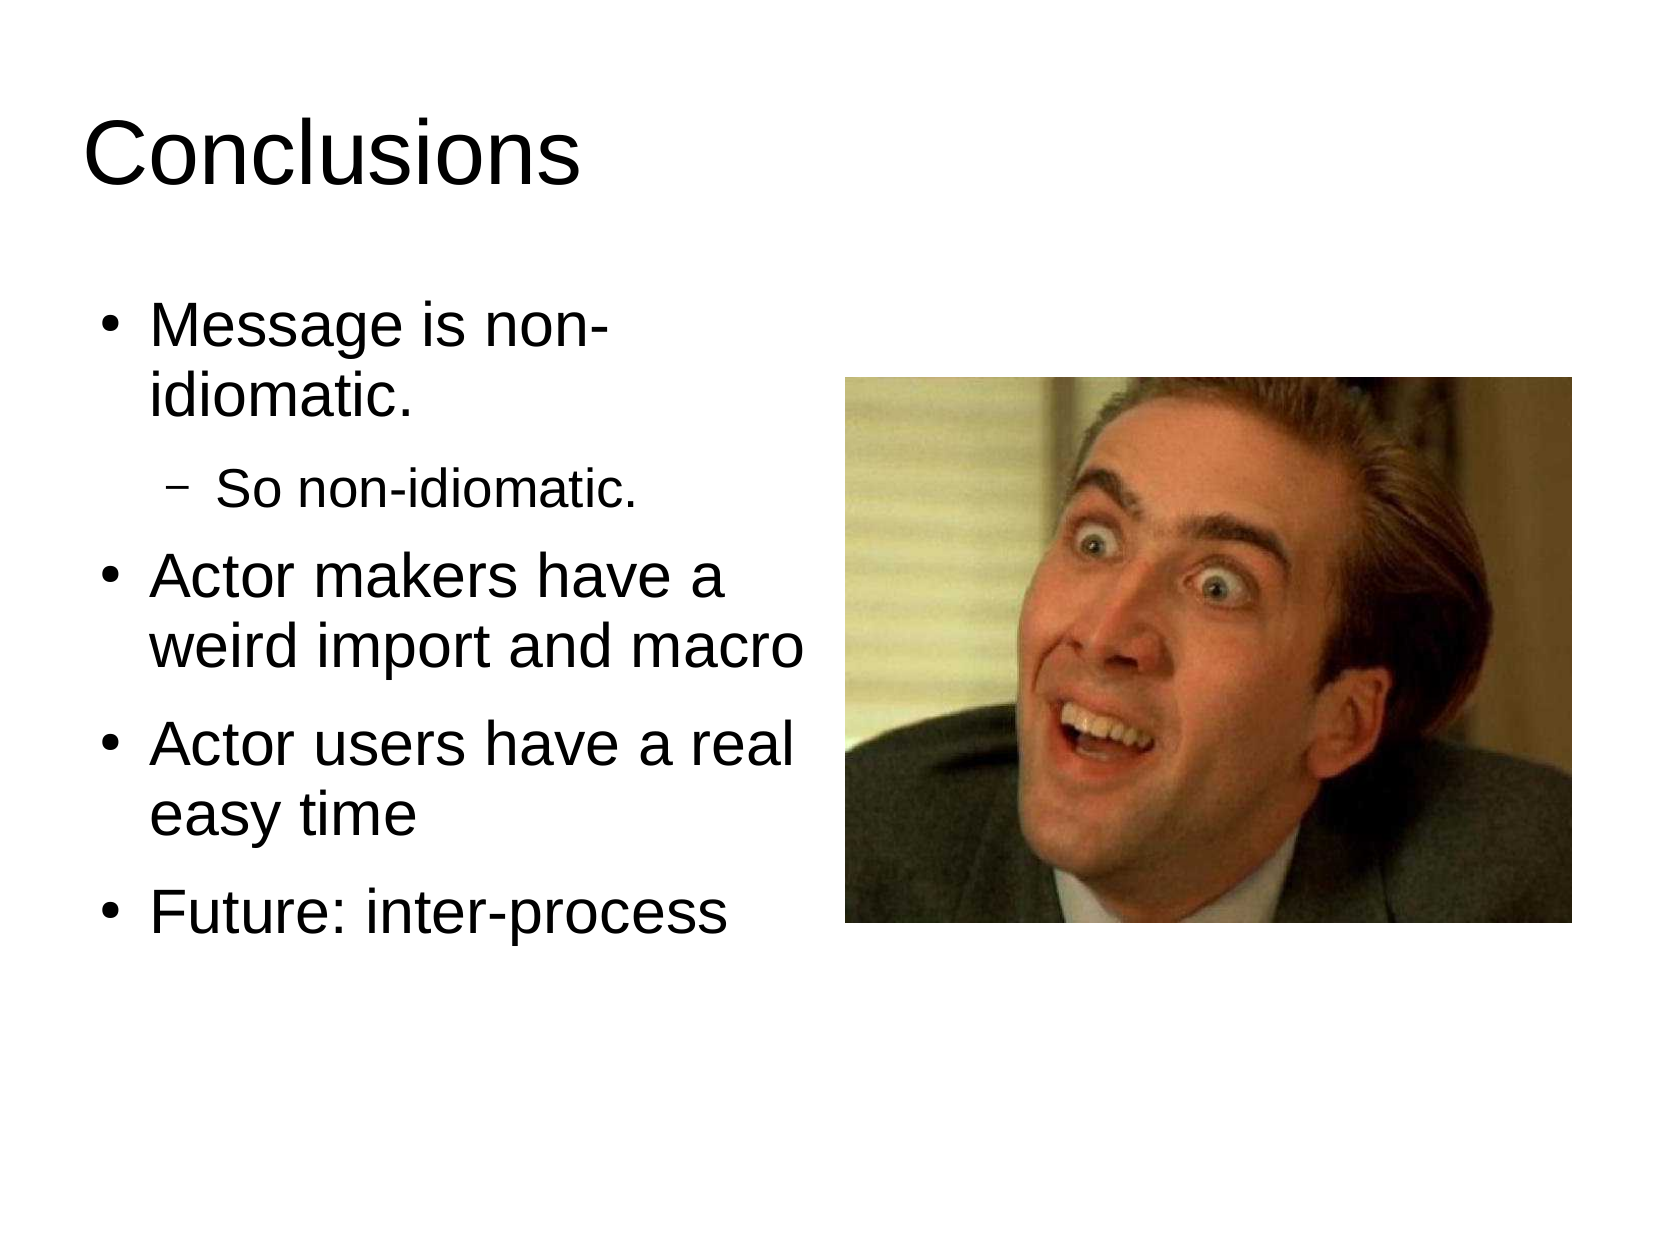

# Conclusions
Message is non-idiomatic.
So non-idiomatic.
Actor makers have a weird import and macro
Actor users have a real easy time
Future: inter-process